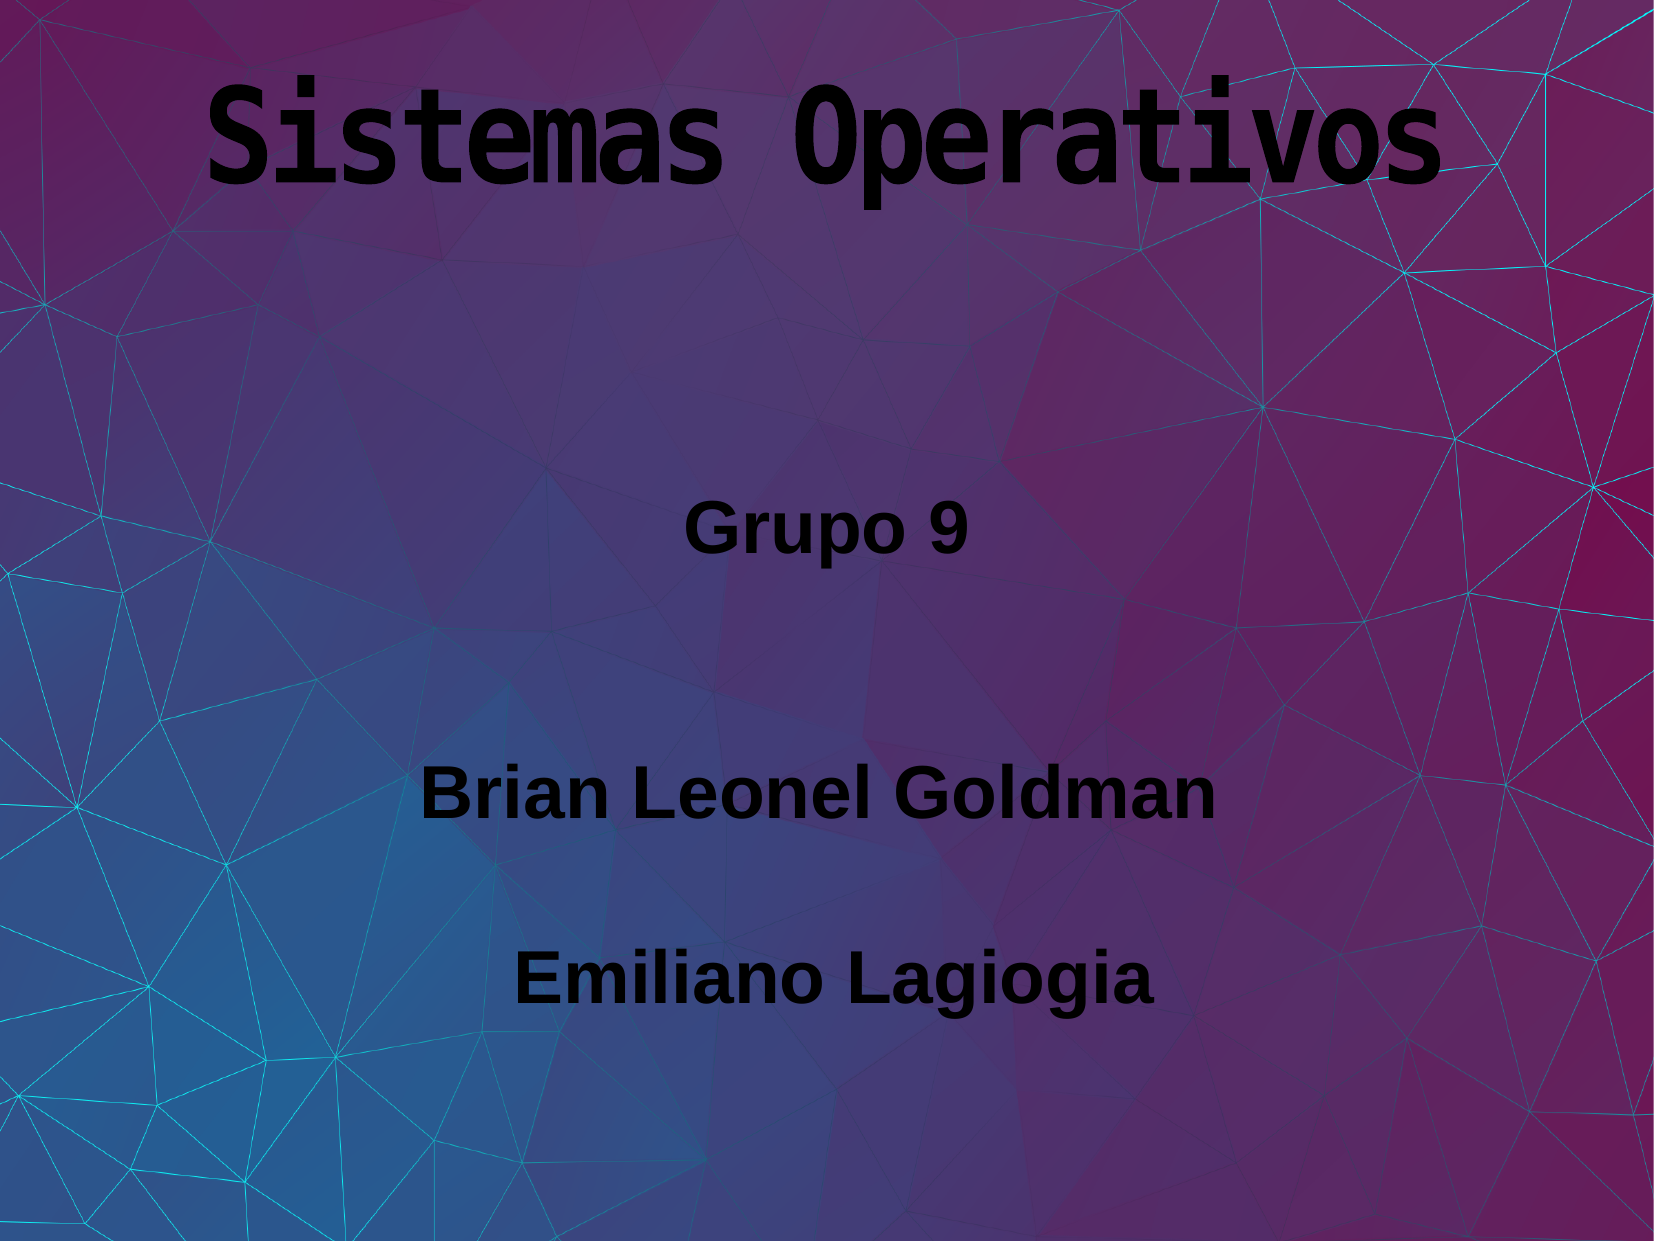

Sistemas Operativos
Grupo 9
Brian Leonel Goldman
Emiliano Lagiogia